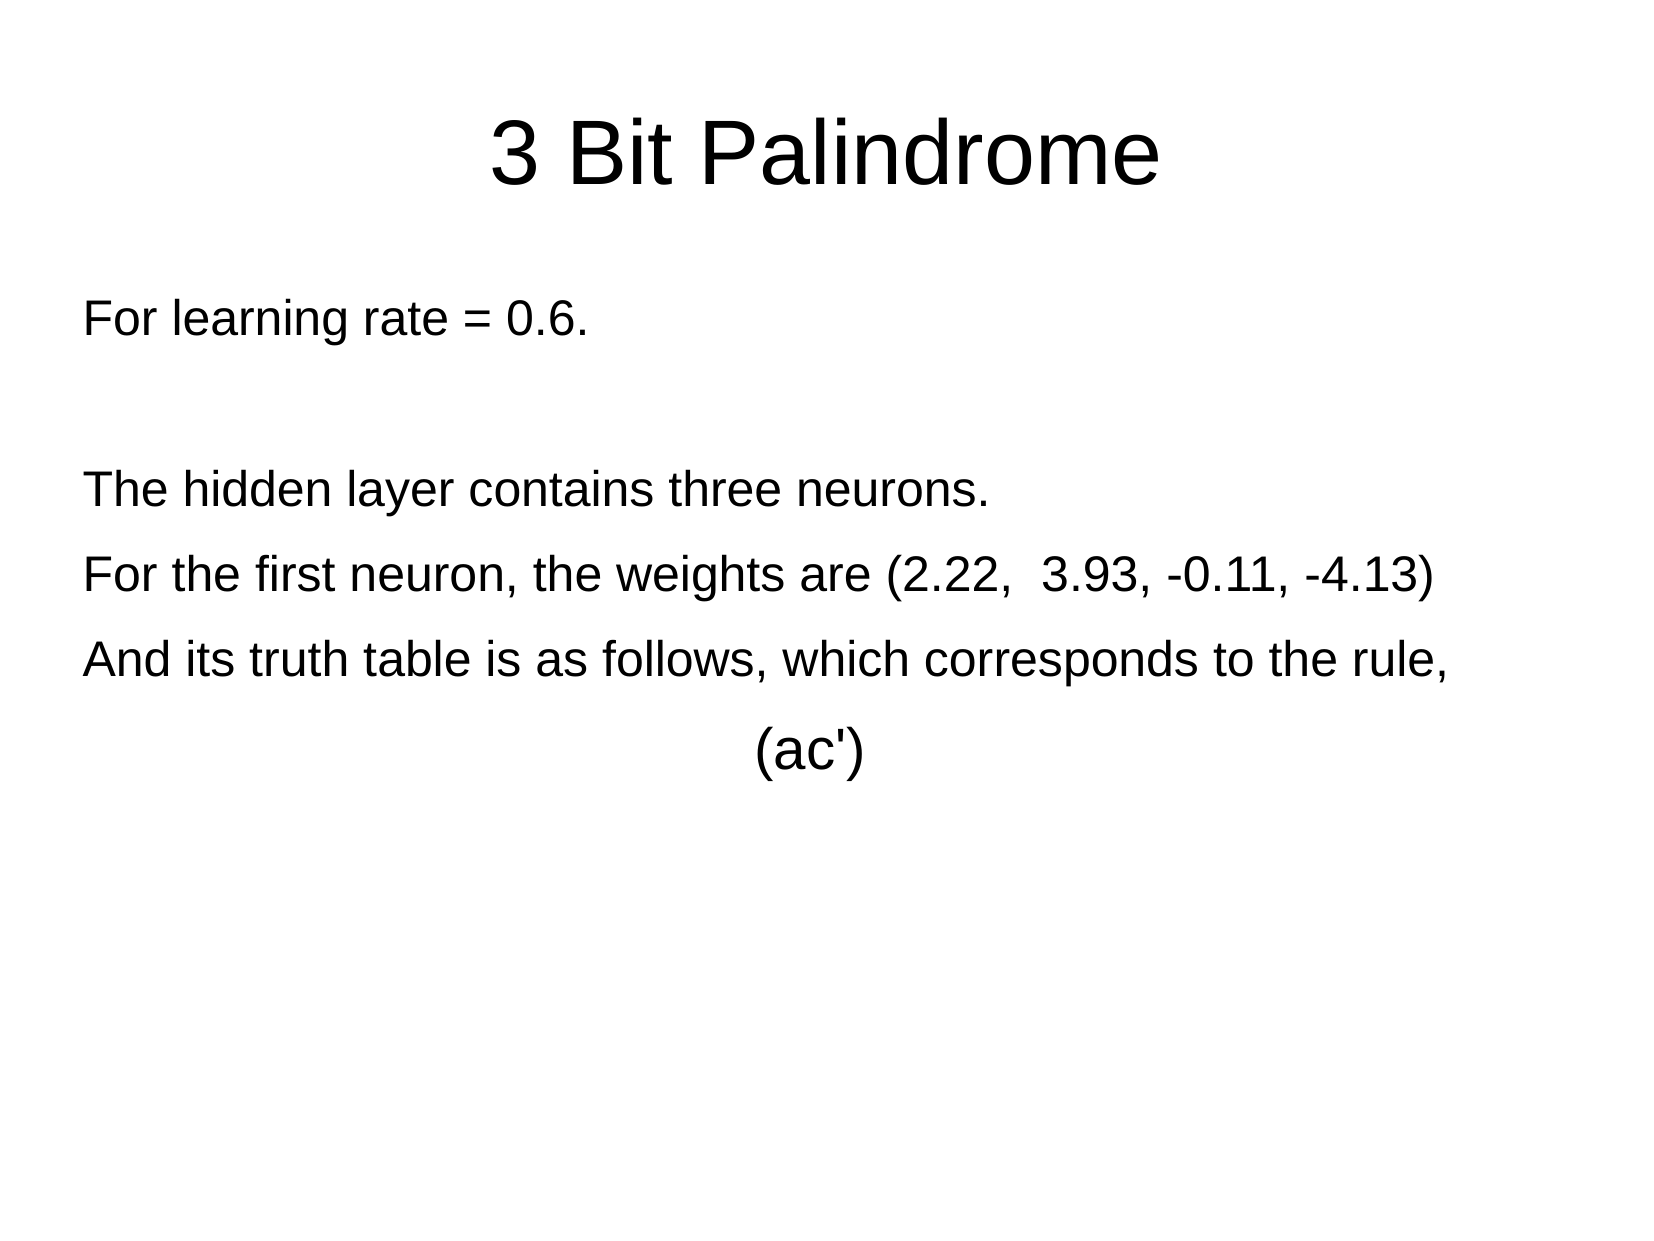

# 3 Bit Palindrome
For learning rate = 0.6.
The hidden layer contains three neurons.
For the first neuron, the weights are (2.22, 3.93, -0.11, -4.13)
And its truth table is as follows, which corresponds to the rule,
(ac')